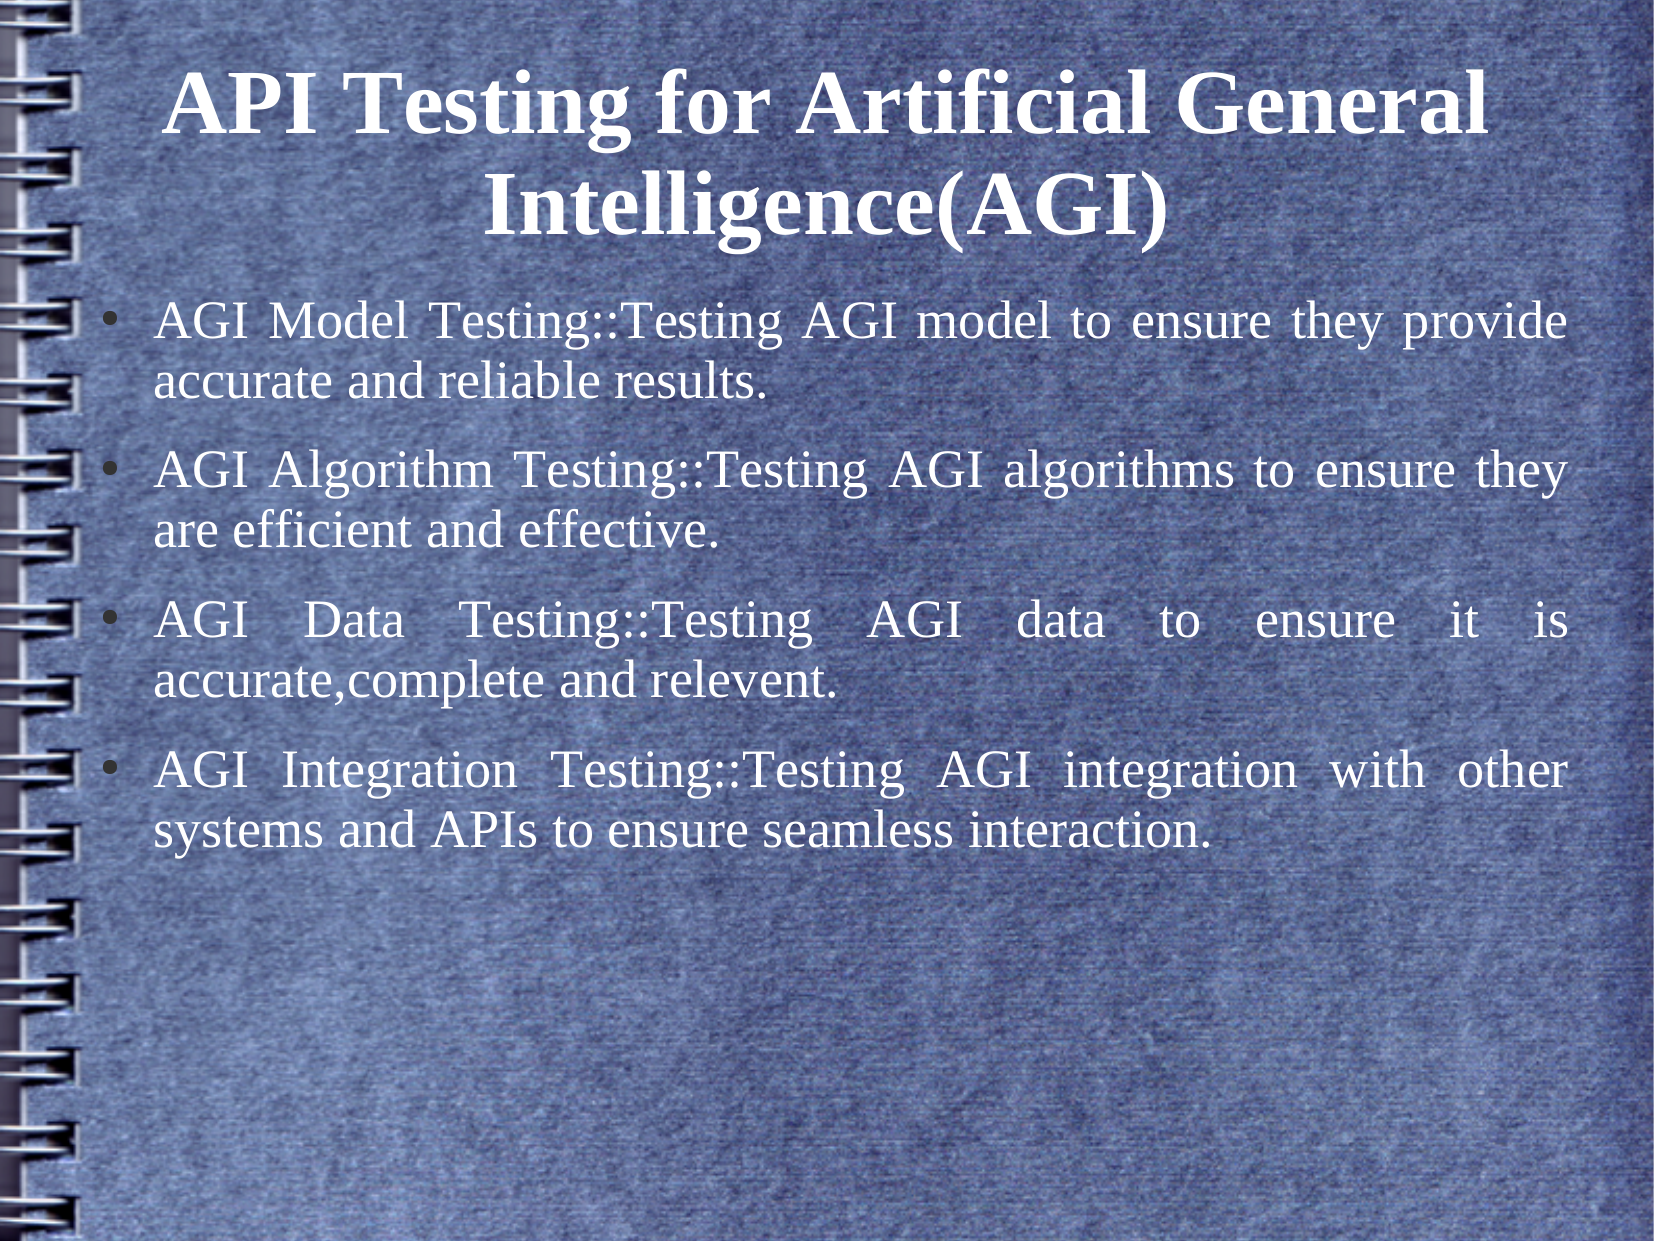

# API Testing for Artificial General Intelligence(AGI)
AGI Model Testing::Testing AGI model to ensure they provide accurate and reliable results.
AGI Algorithm Testing::Testing AGI algorithms to ensure they are efficient and effective.
AGI Data Testing::Testing AGI data to ensure it is accurate,complete and relevent.
AGI Integration Testing::Testing AGI integration with other systems and APIs to ensure seamless interaction.